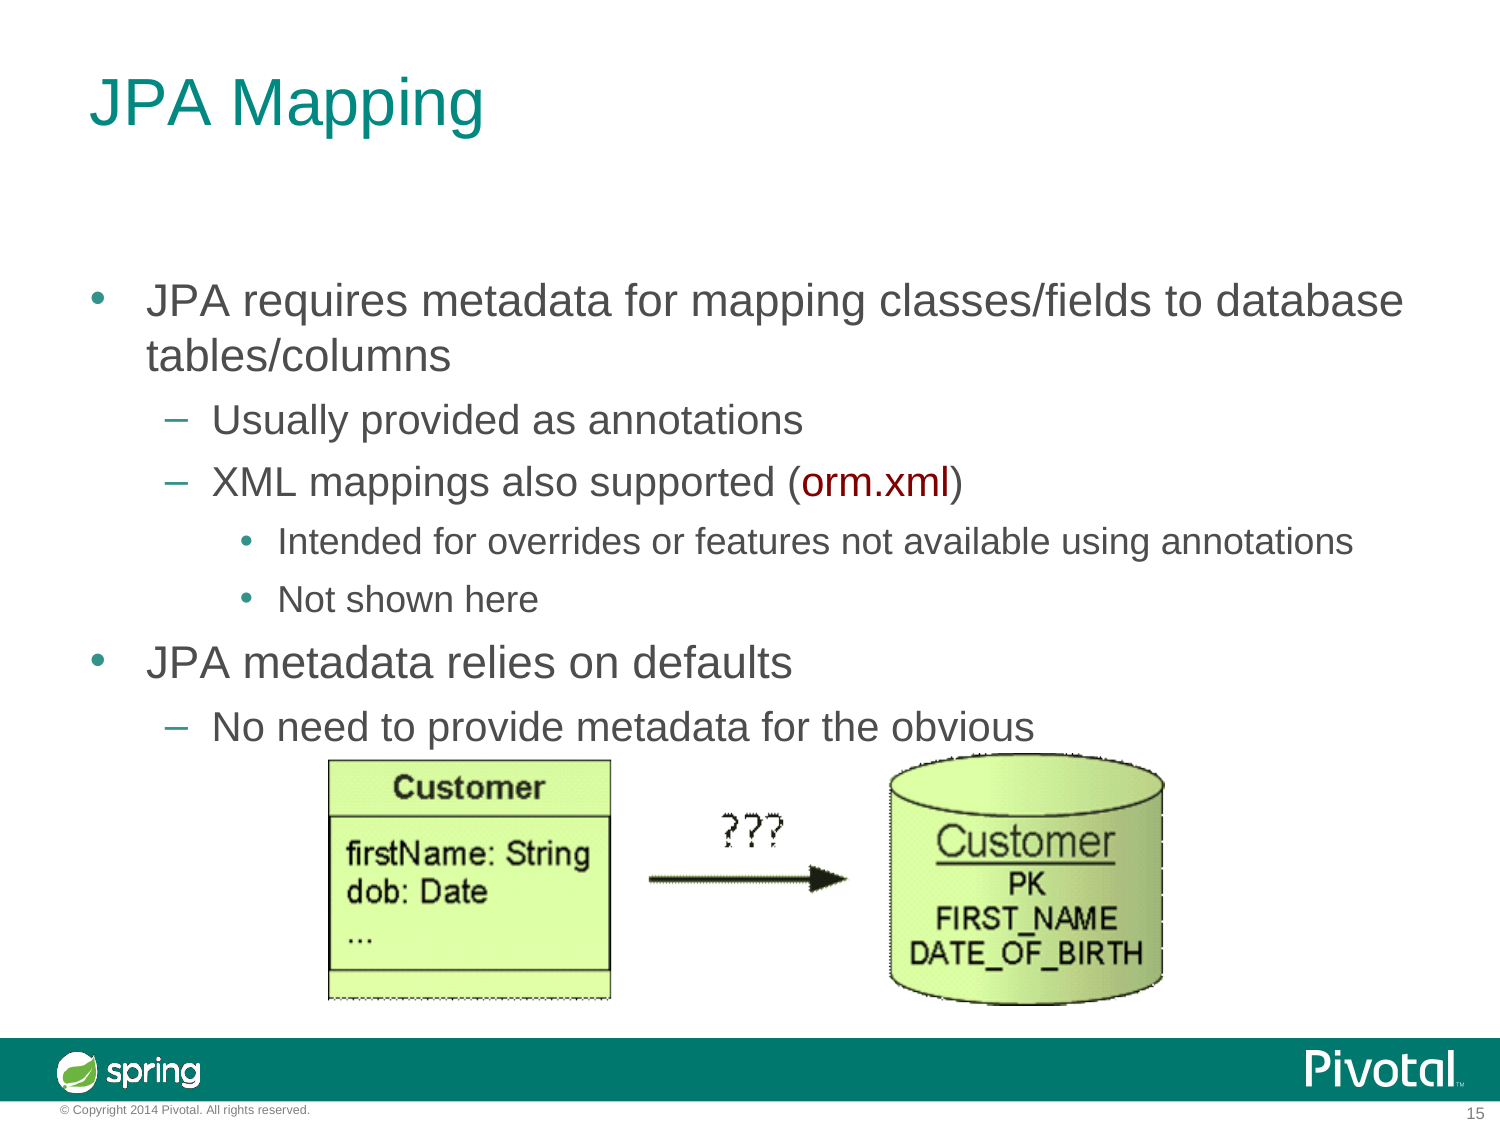

# JPA Mapping
JPA requires metadata for mapping classes/fields to database tables/columns
Usually provided as annotations
XML mappings also supported (orm.xml)
Intended for overrides or features not available using annotations
Not shown here
JPA metadata relies on defaults
No need to provide metadata for the obvious